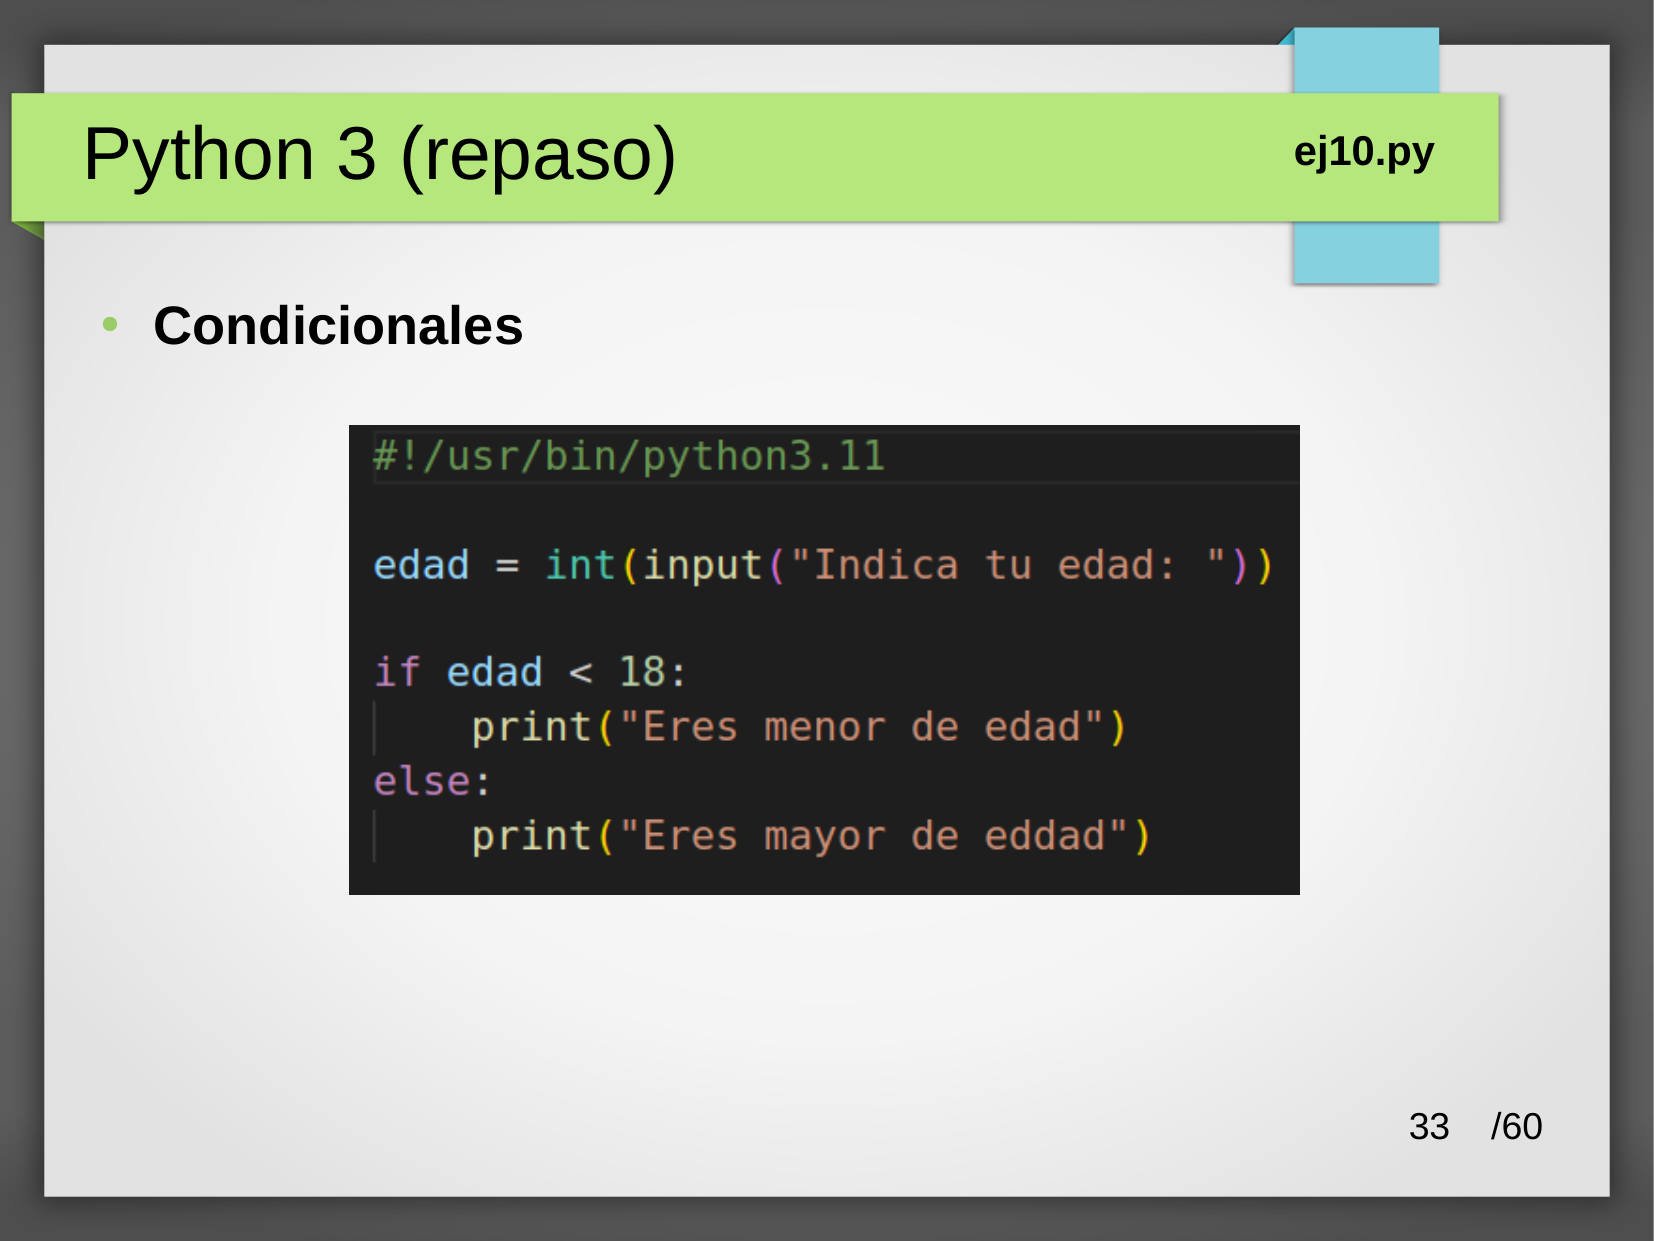

# Python 3 (repaso)
ej10.py
Condicionales
/60